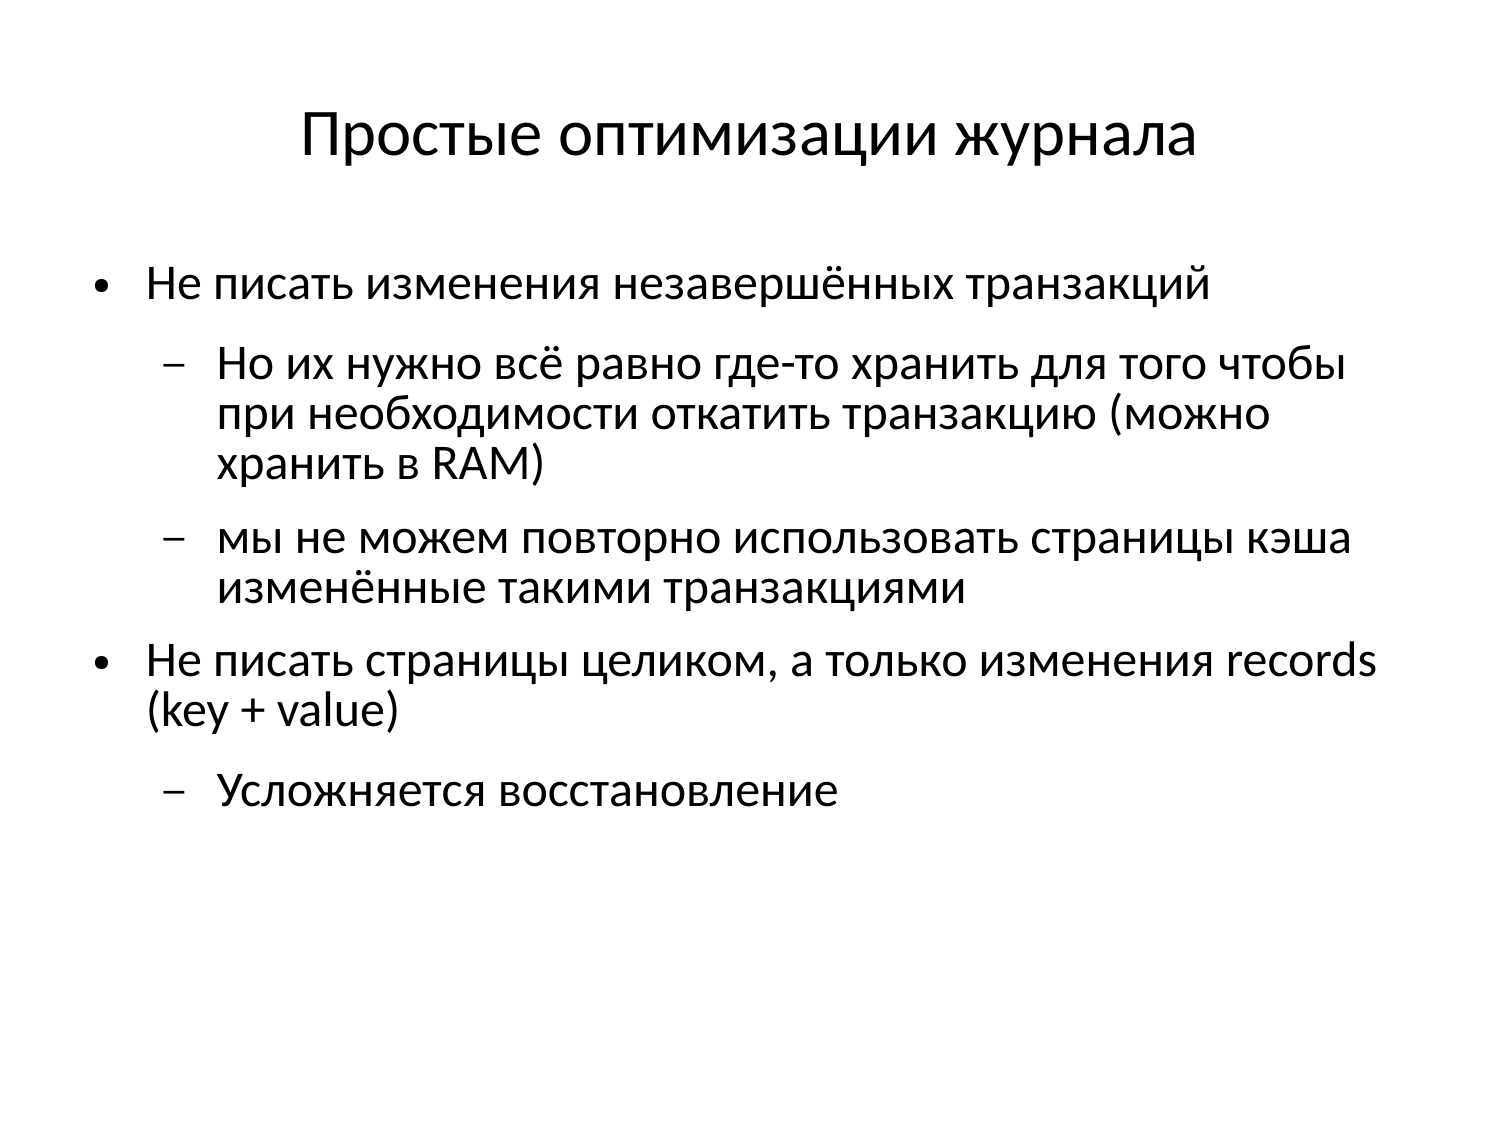

# Простые оптимизации журнала
Не писать изменения незавершённых транзакций
Но их нужно всё равно где-то хранить для того чтобы при необходимости откатить транзакцию (можно хранить в RAM)
мы не можем повторно использовать страницы кэша изменённые такими транзакциями
Не писать страницы целиком, а только изменения records (key + value)
Усложняется восстановление